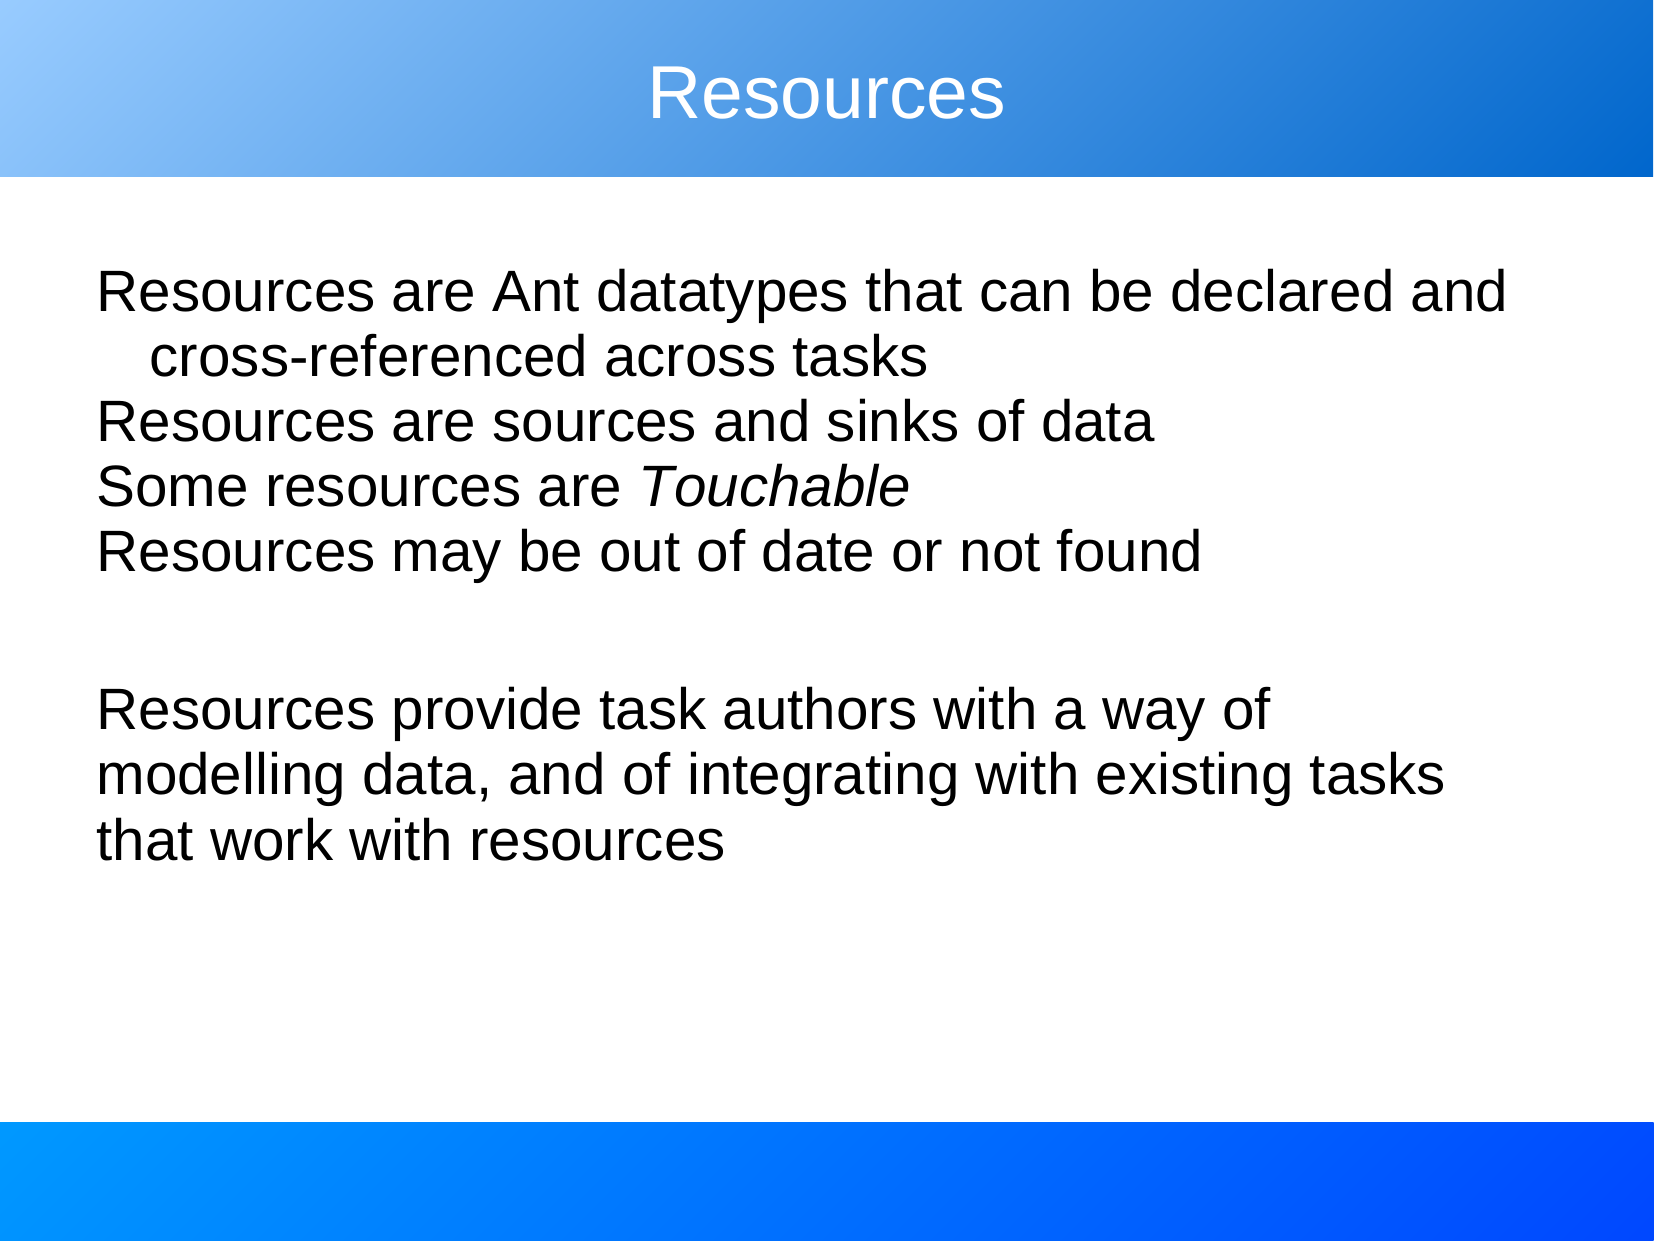

# Resources
Resources are Ant datatypes that can be declared and cross-referenced across tasks
Resources are sources and sinks of data
Some resources are Touchable
Resources may be out of date or not found
Resources provide task authors with a way of modelling data, and of integrating with existing tasks that work with resources